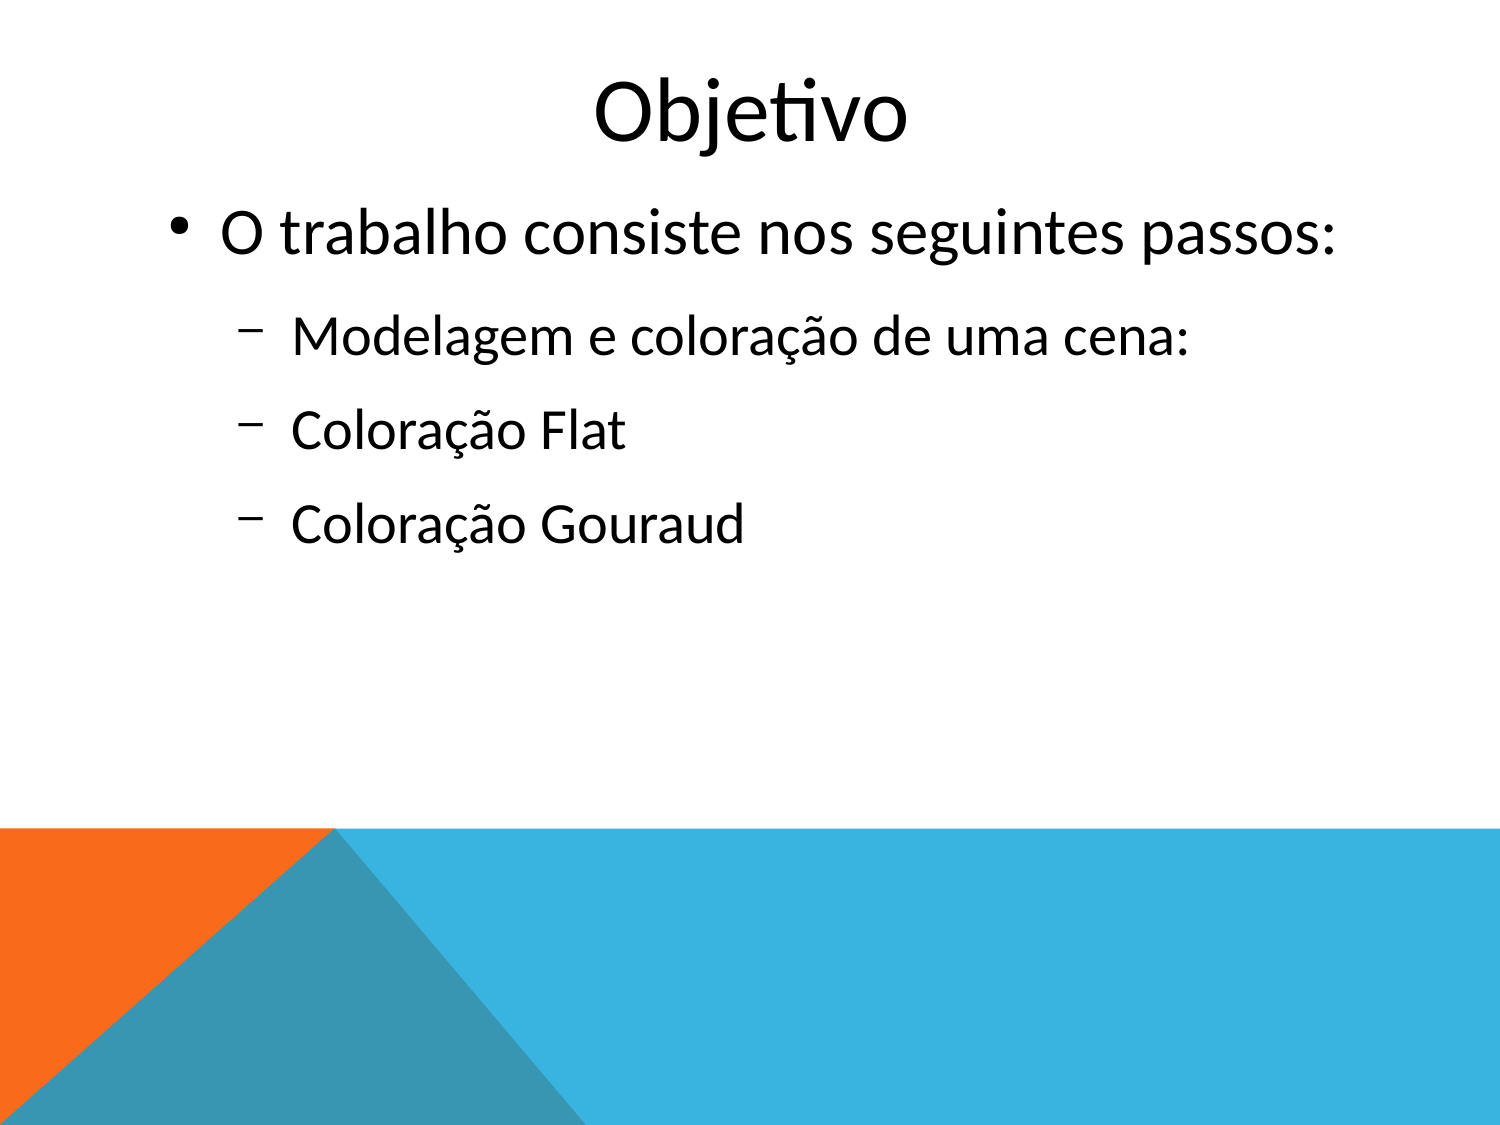

# Objetivo
O trabalho consiste nos seguintes passos:
Modelagem e coloração de uma cena:
Coloração Flat
Coloração Gouraud